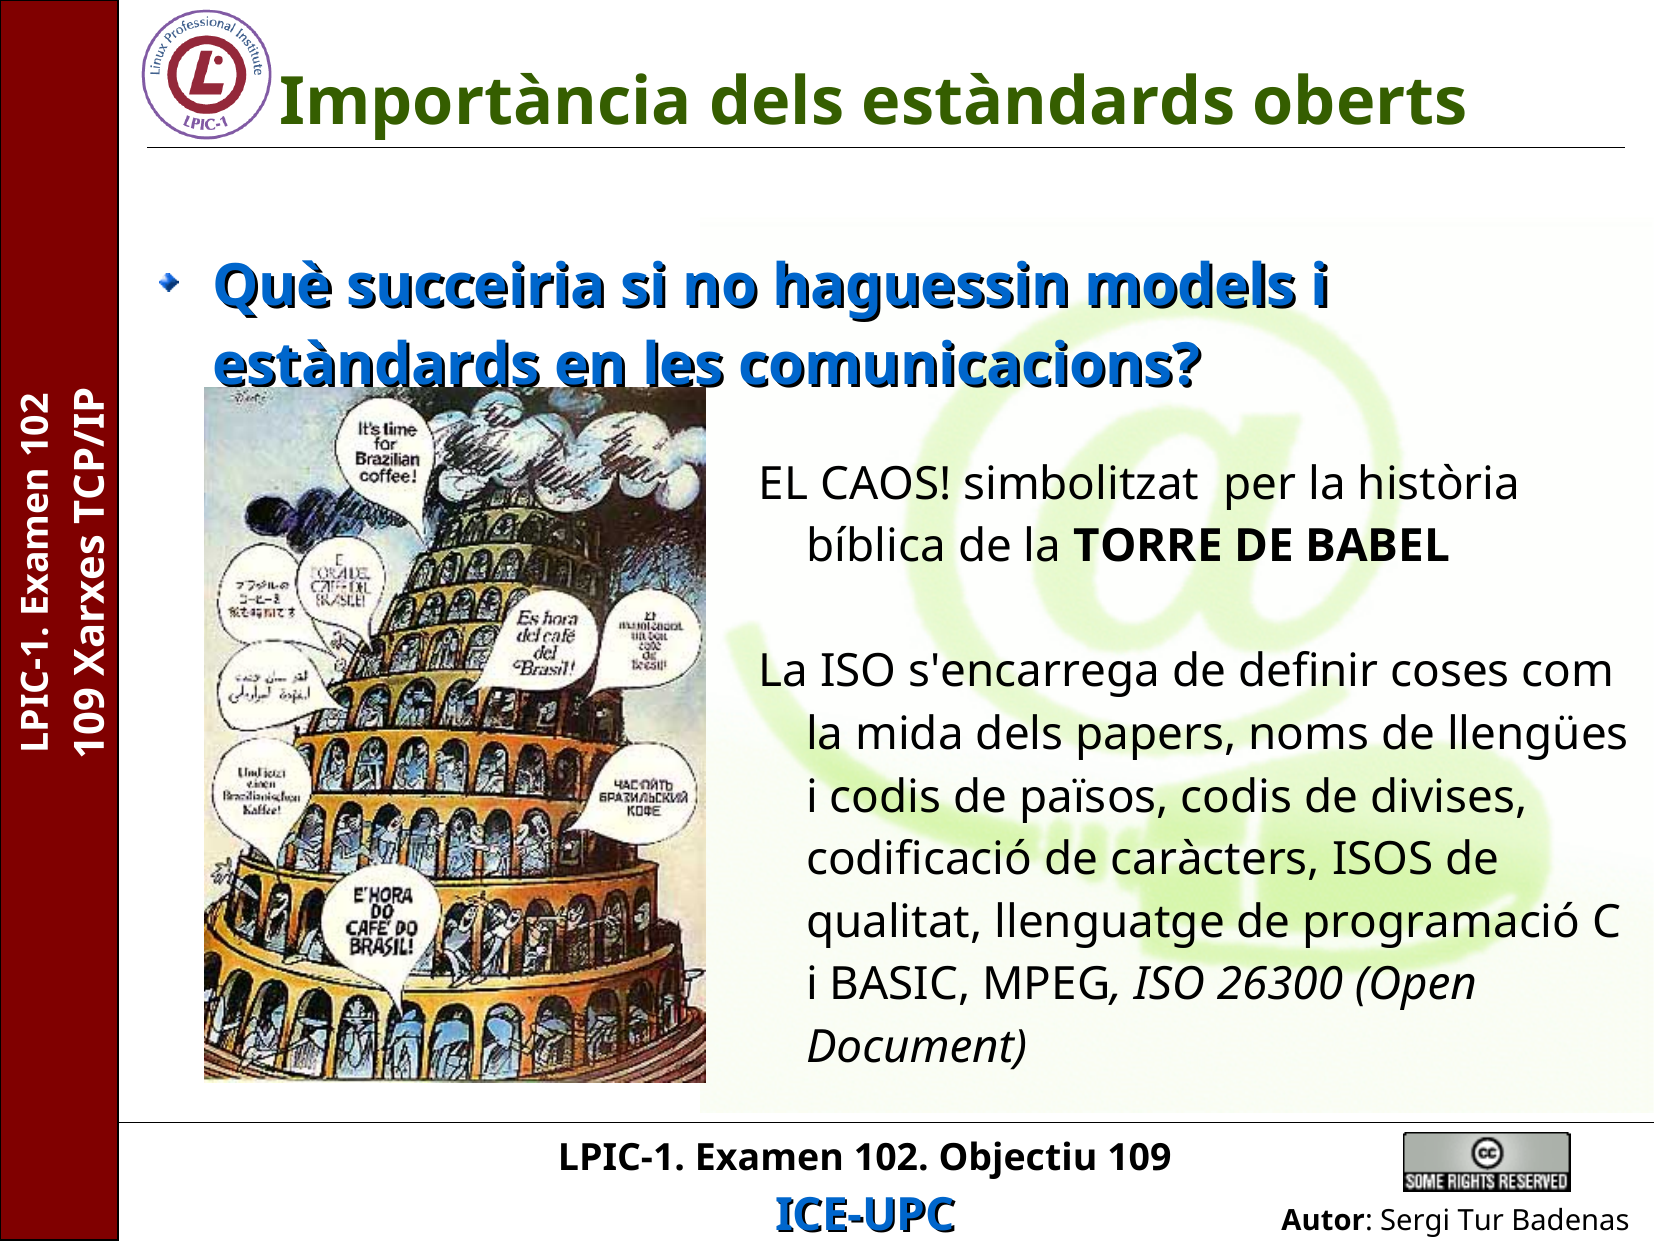

# Importància dels estàndards oberts
Què succeiria si no haguessin models i estàndards en les comunicacions?
EL CAOS! simbolitzat per la història
 bíblica de la TORRE DE BABEL
La ISO s'encarrega de definir coses com la mida dels papers, noms de llengües i codis de països, codis de divises, codificació de caràcters, ISOS de qualitat, llenguatge de programació C i BASIC, MPEG, ISO 26300 (Open Document)